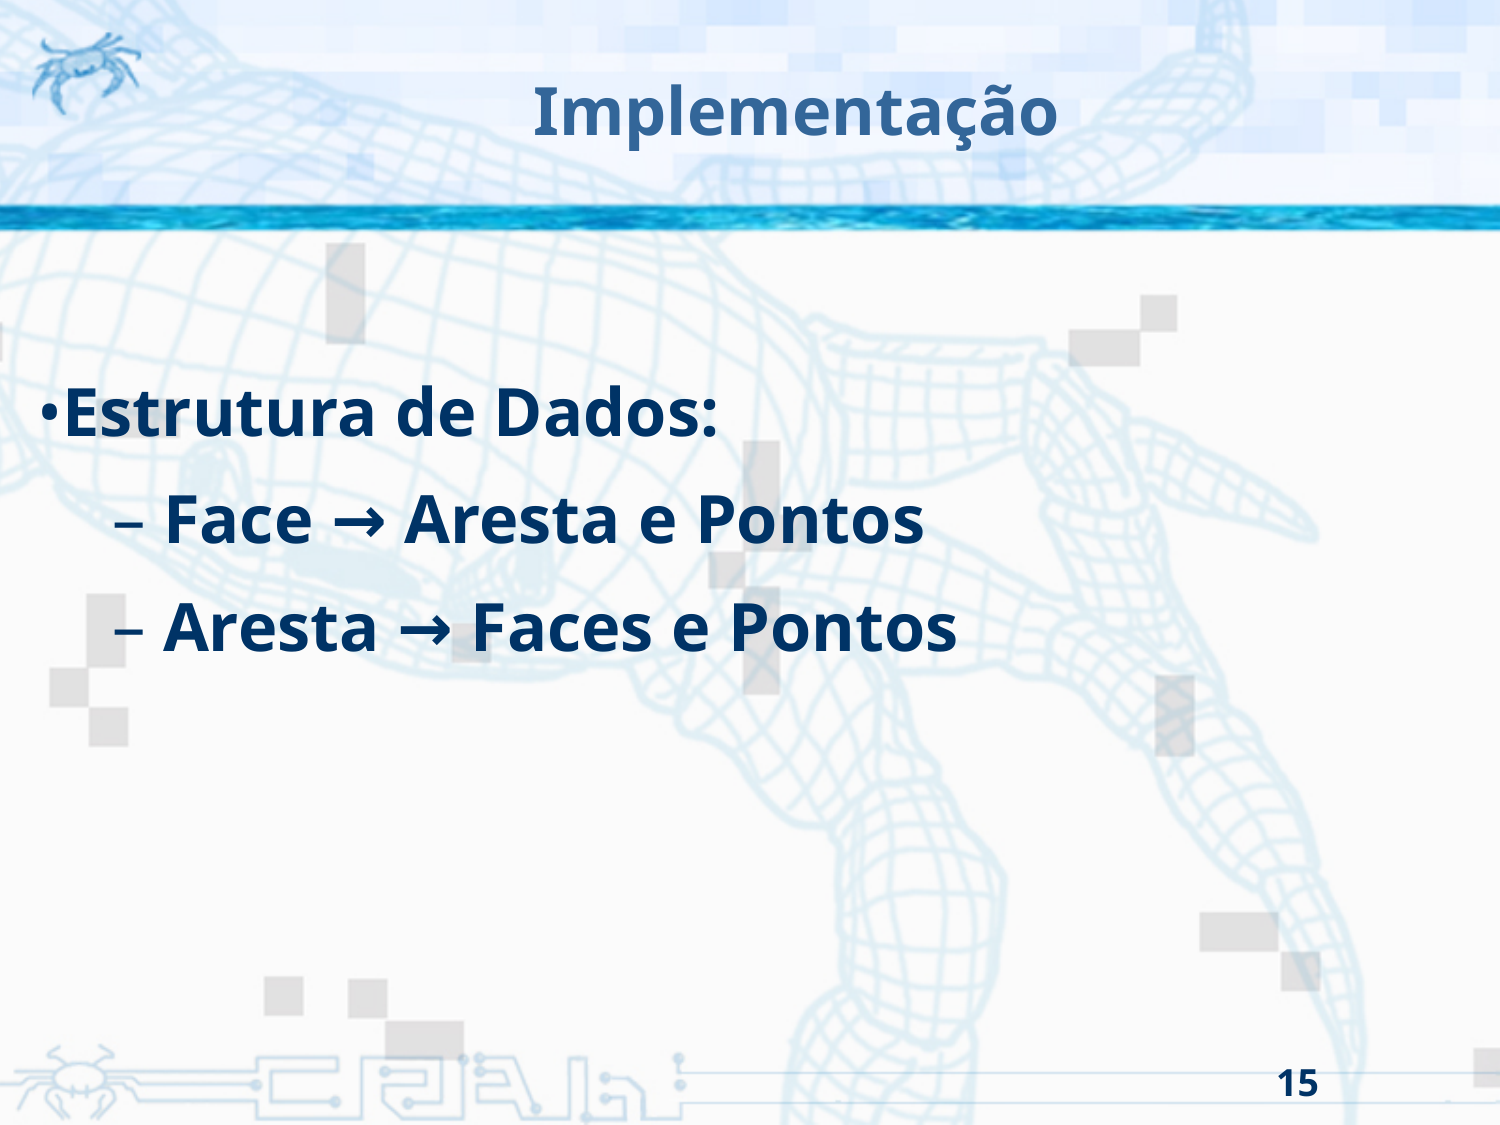

# Implementação
Estrutura de Dados:
 Face → Aresta e Pontos
 Aresta → Faces e Pontos